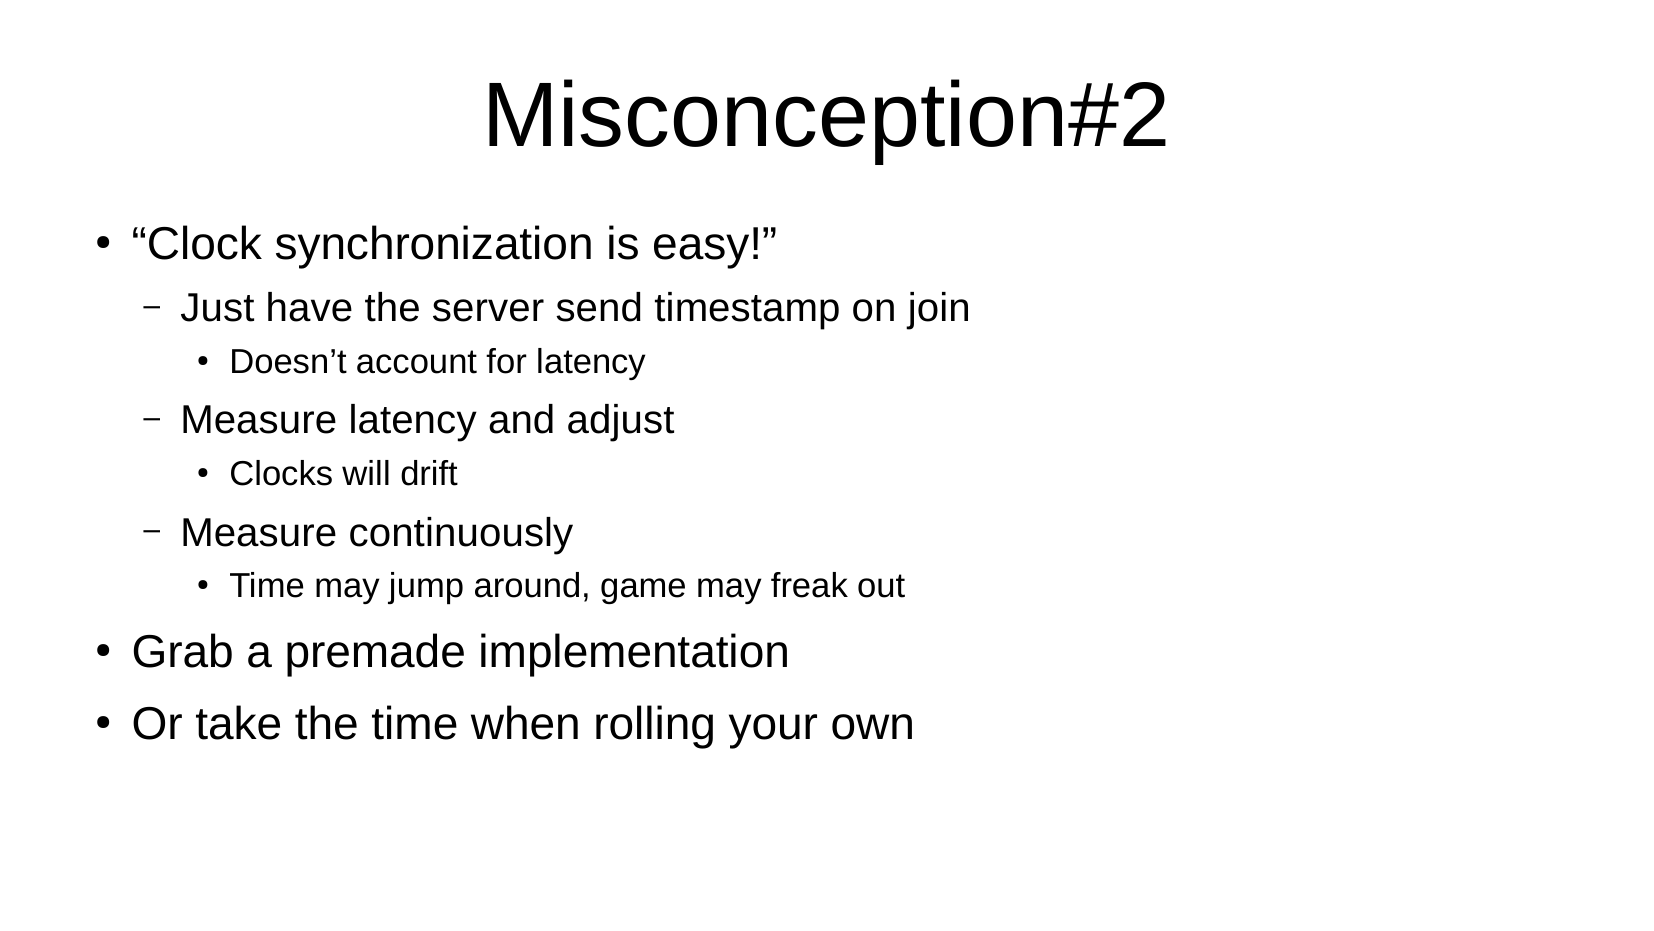

# Misconception#2
“Clock synchronization is easy!”
Just have the server send timestamp on join
Doesn’t account for latency
Measure latency and adjust
Clocks will drift
Measure continuously
Time may jump around, game may freak out
Grab a premade implementation
Or take the time when rolling your own